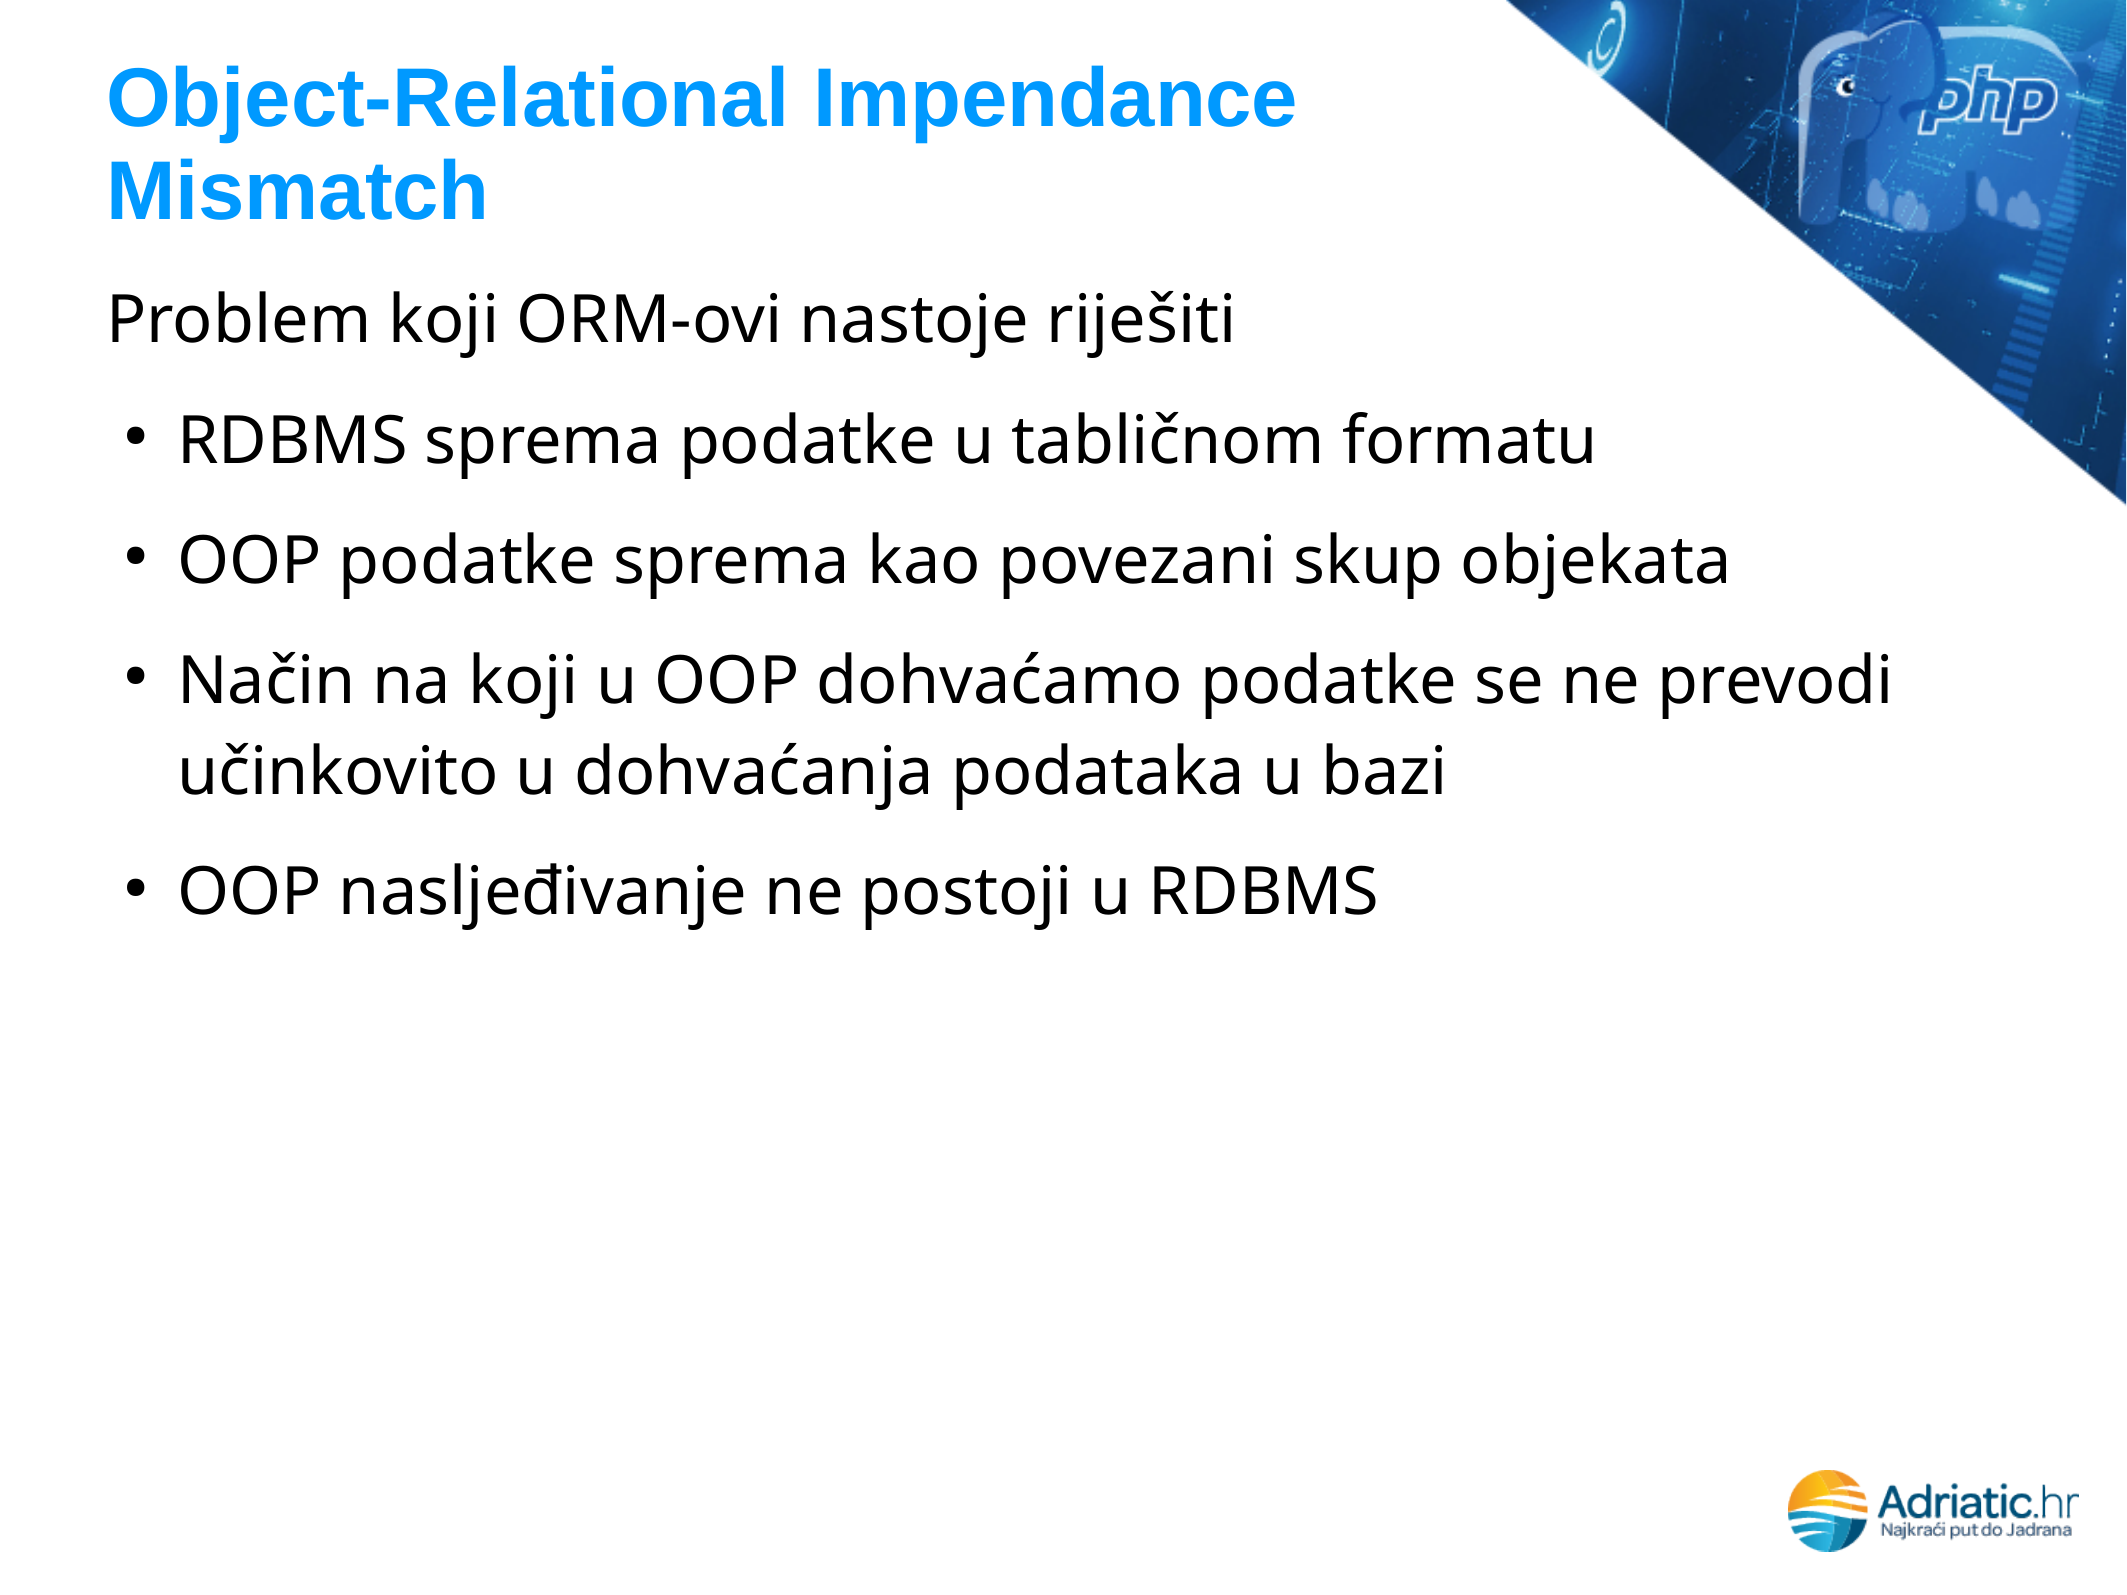

# Object-Relational Impendance Mismatch
Problem koji ORM-ovi nastoje riješiti
RDBMS sprema podatke u tabličnom formatu
OOP podatke sprema kao povezani skup objekata
Način na koji u OOP dohvaćamo podatke se ne prevodi učinkovito u dohvaćanja podataka u bazi
OOP nasljeđivanje ne postoji u RDBMS